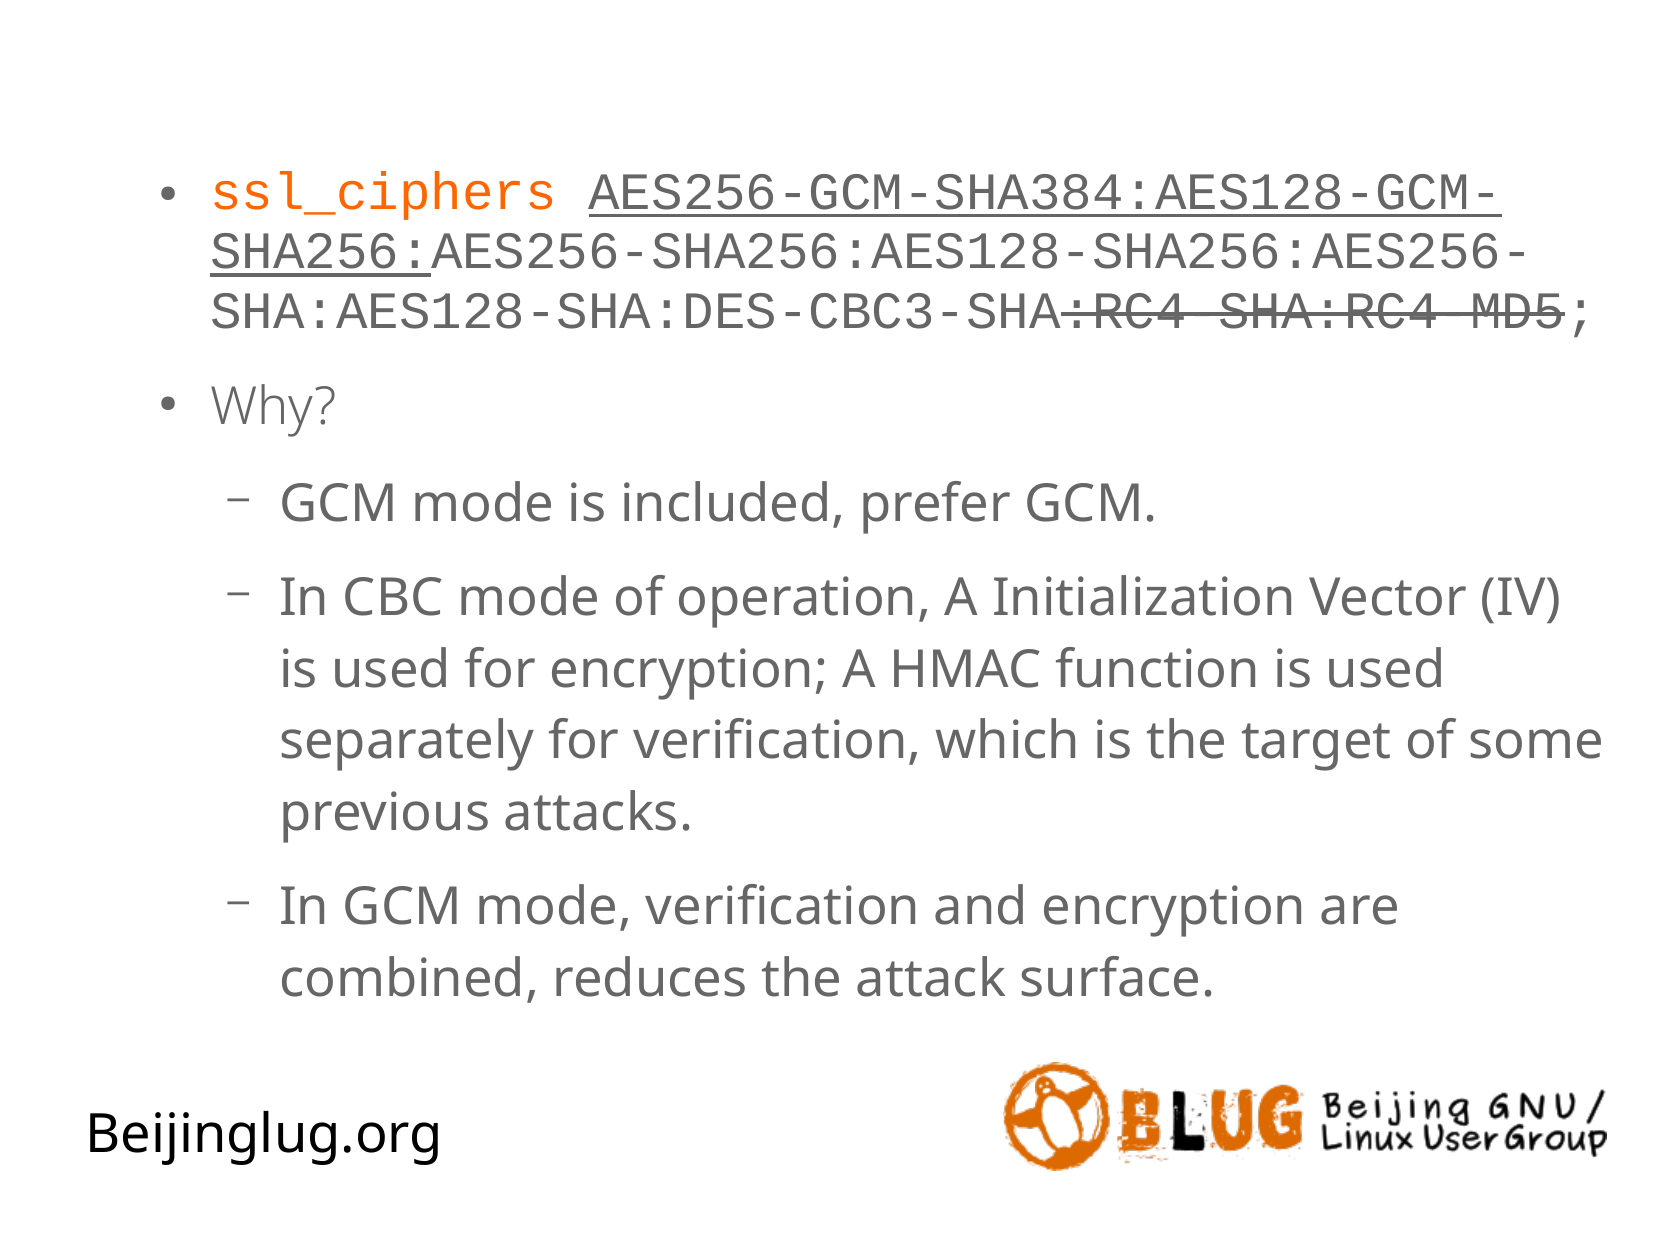

# ssl_ciphers AES256-GCM-SHA384:AES128-GCM-SHA256:AES256-SHA256:AES128-SHA256:AES256-SHA:AES128-SHA:DES-CBC3-SHA:RC4-SHA:RC4-MD5;
Why?
GCM mode is included, prefer GCM.
In CBC mode of operation, A Initialization Vector (IV) is used for encryption; A HMAC function is used separately for verification, which is the target of some previous attacks.
In GCM mode, verification and encryption are combined, reduces the attack surface.